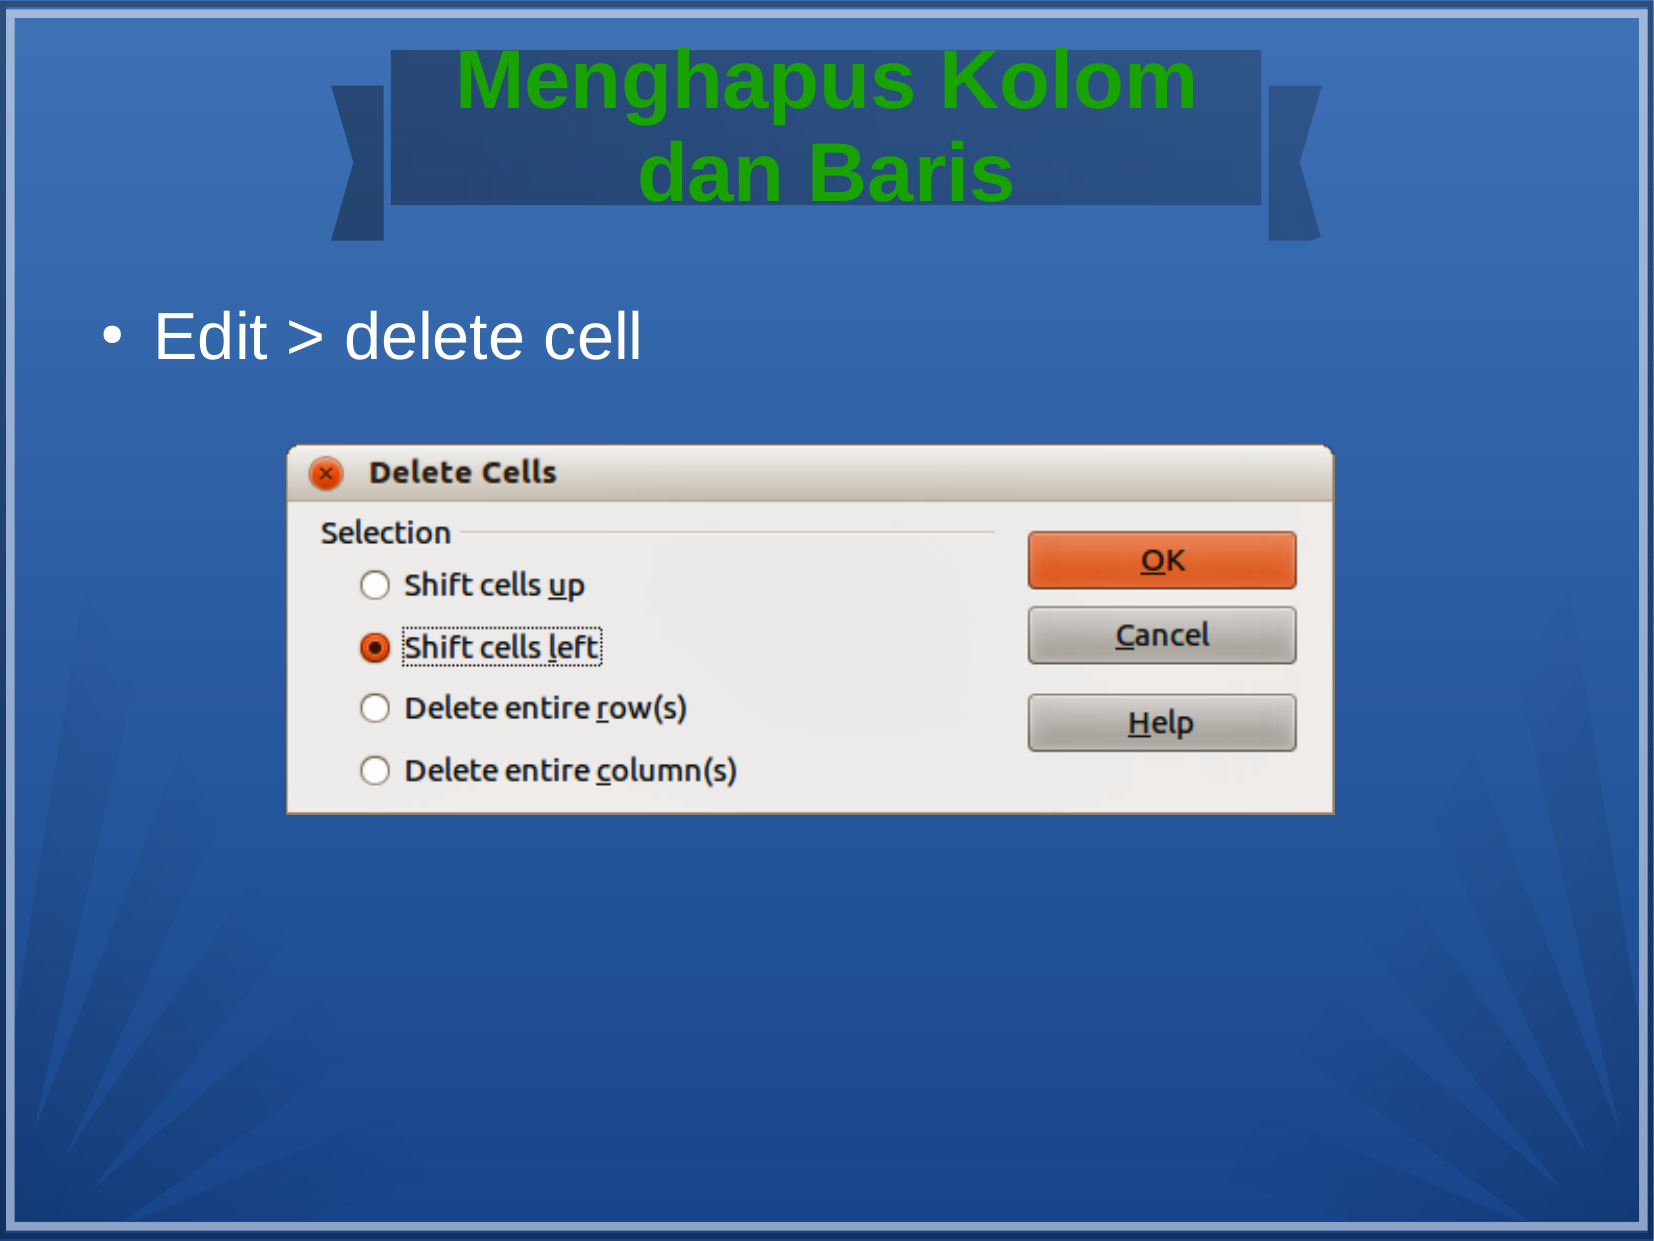

# Menghapus Kolom dan Baris
Edit > delete cell